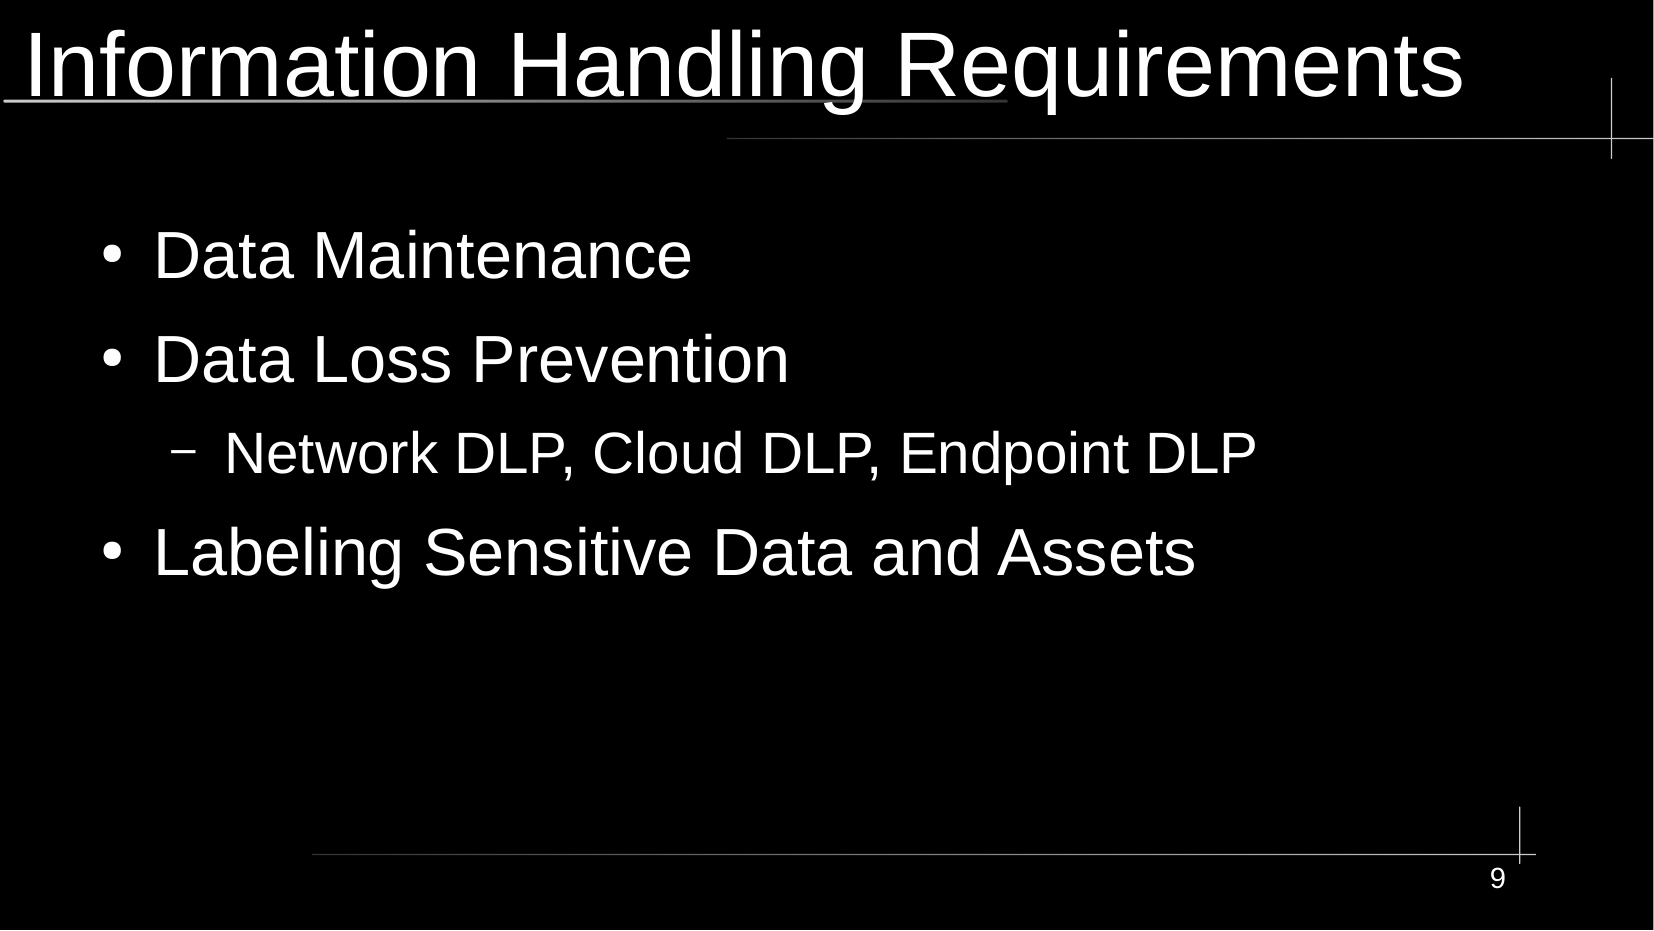

# Information Handling Requirements
Data Maintenance
Data Loss Prevention
Network DLP, Cloud DLP, Endpoint DLP
Labeling Sensitive Data and Assets
9